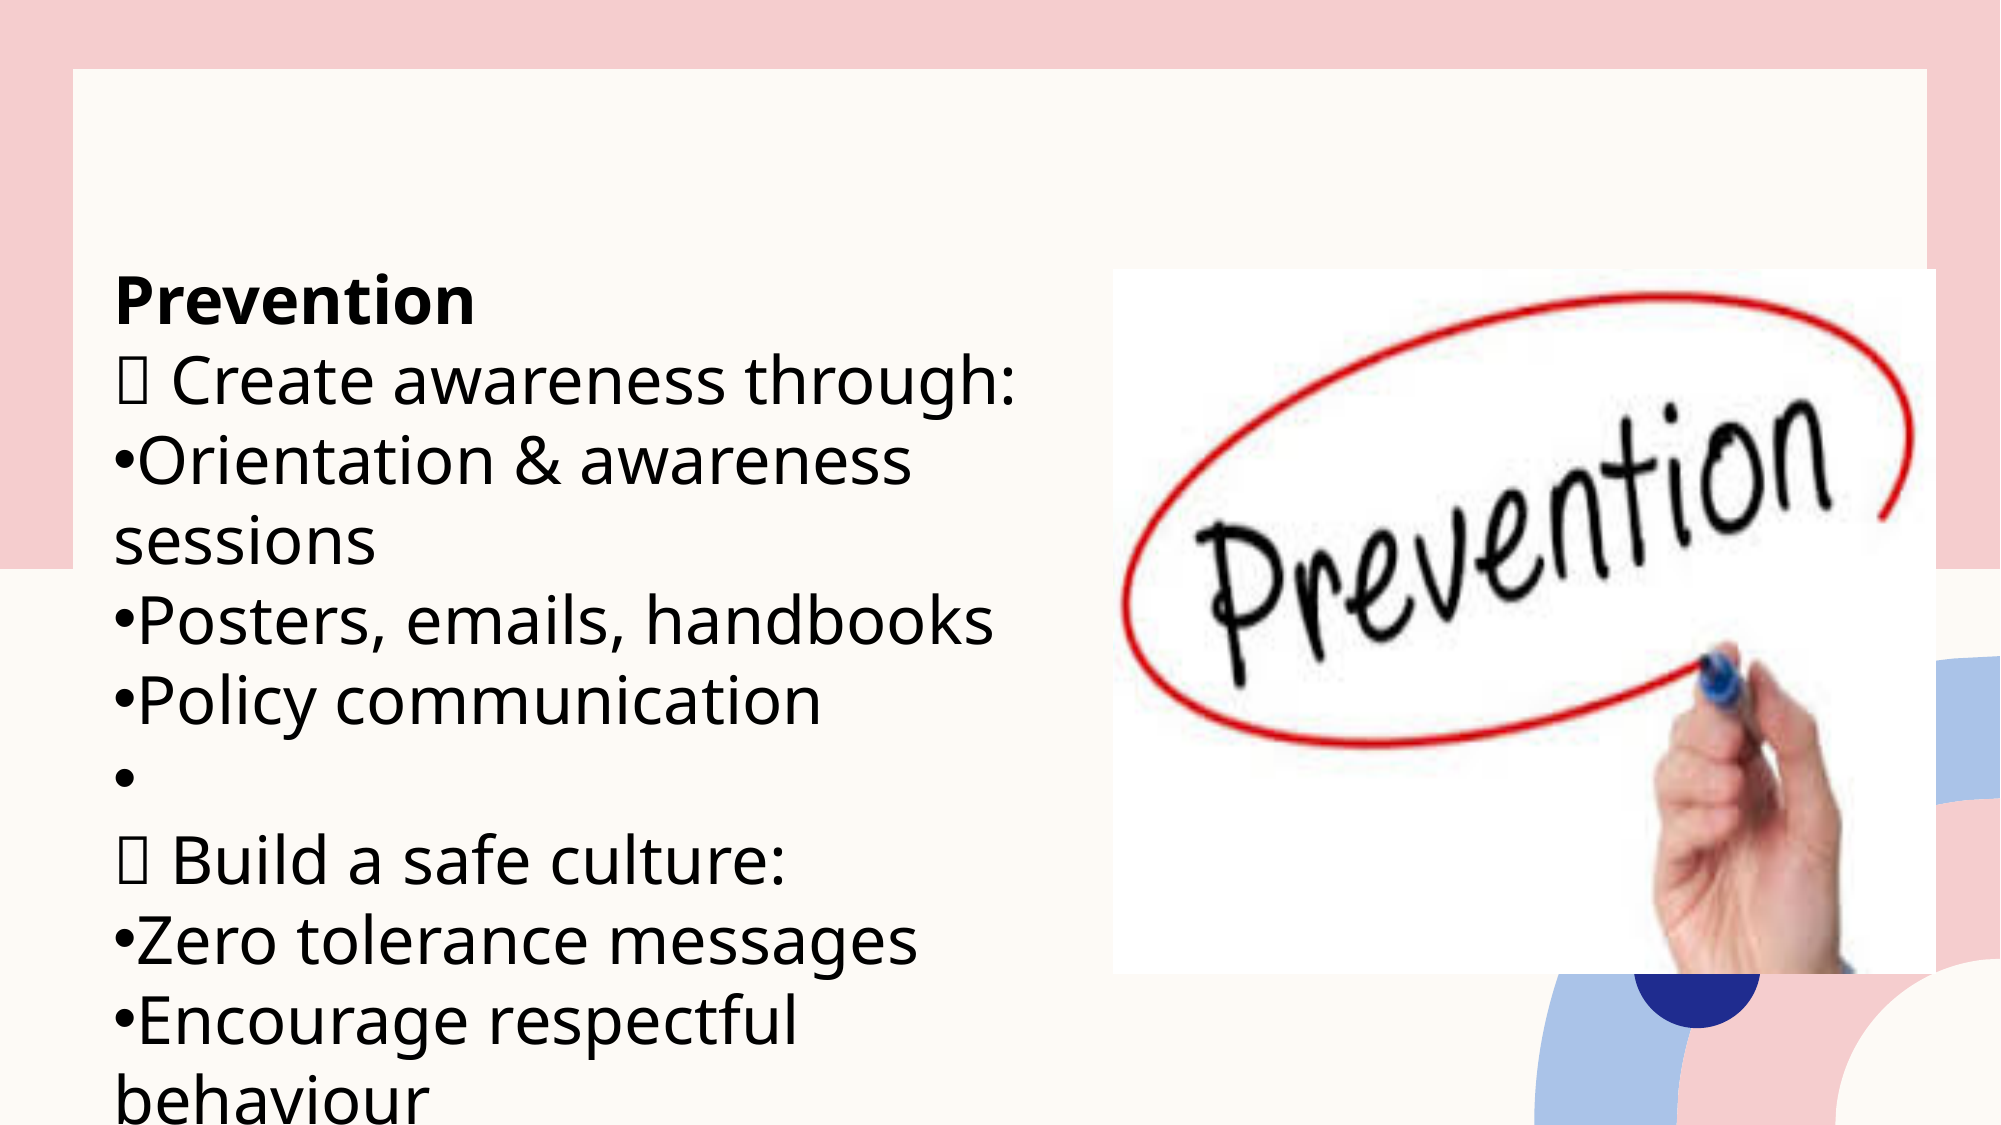

Prevention
🔹 Create awareness through:
Orientation & awareness sessions
Posters, emails, handbooks
Policy communication
🔹 Build a safe culture:
Zero tolerance messages
Encourage respectful behaviour